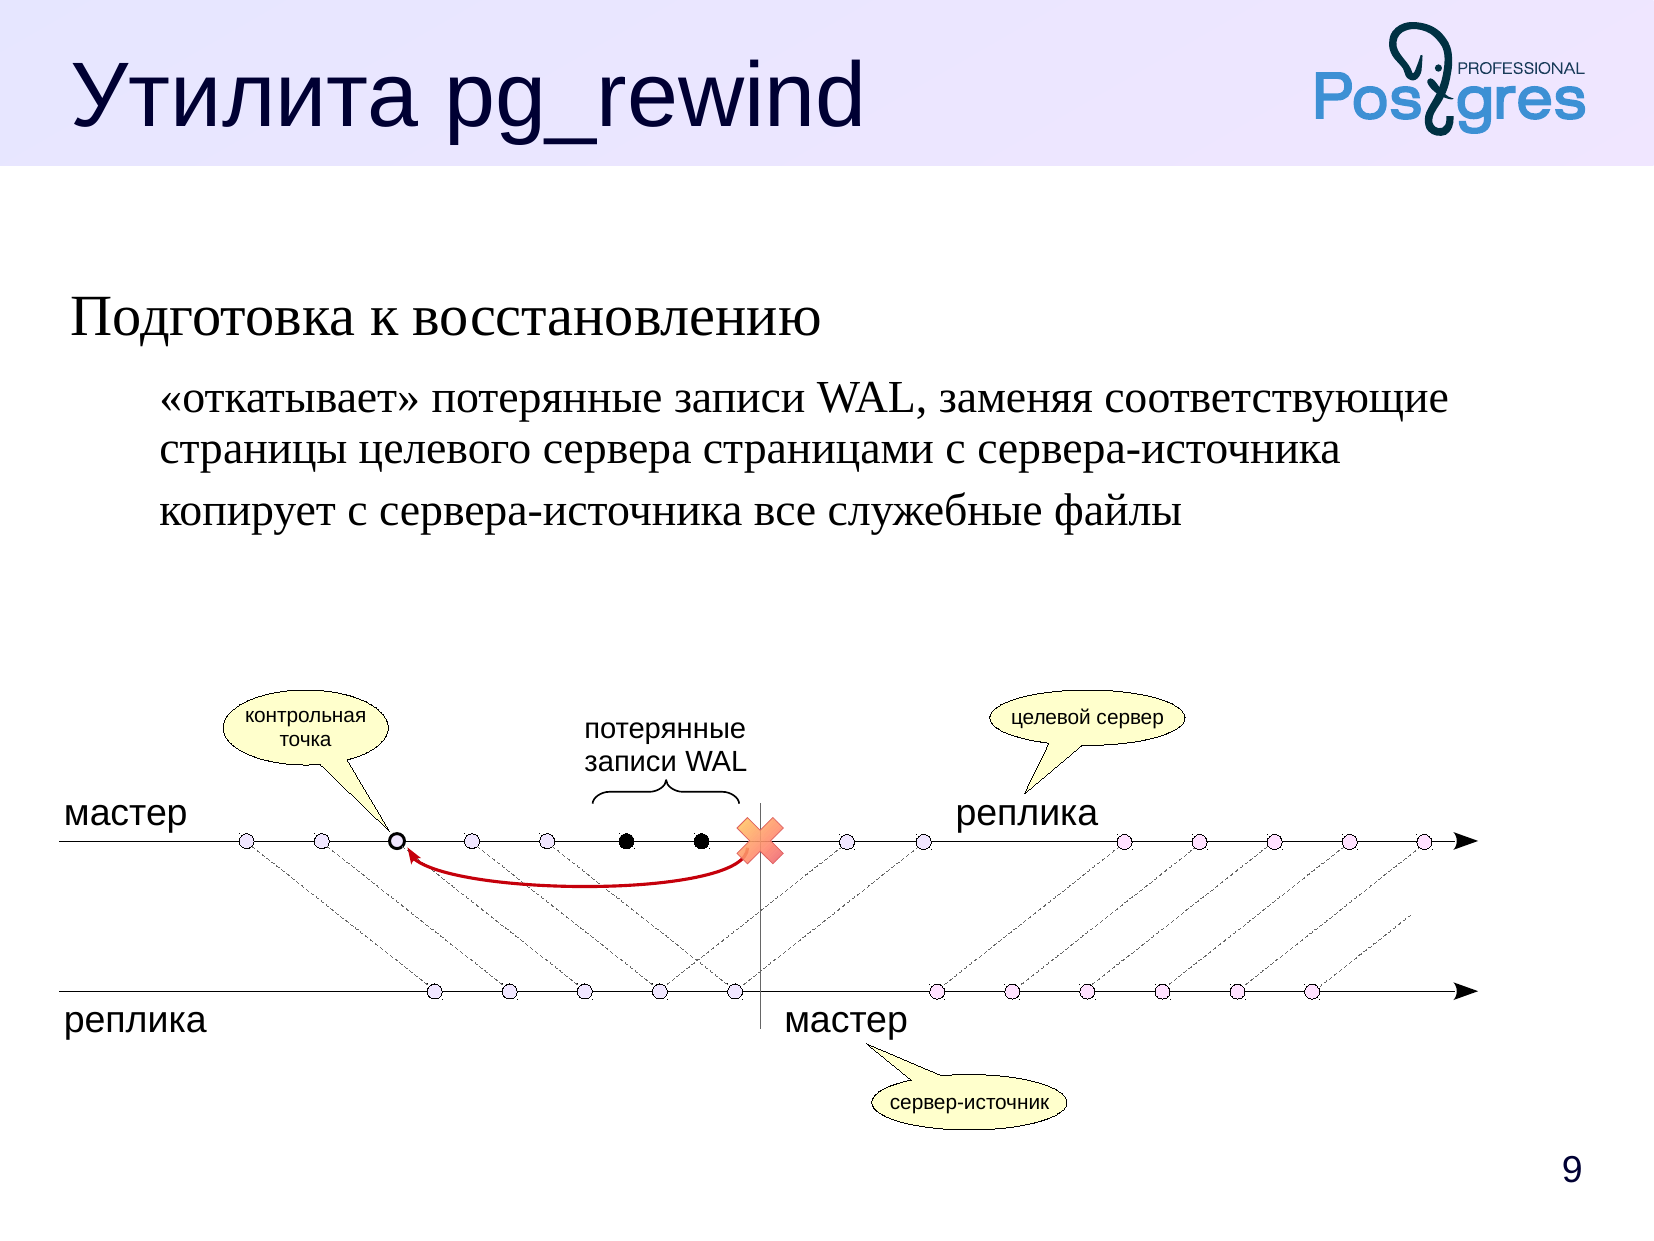

# Утилита pg_rewind
Подготовка к восстановлению
«откатывает» потерянные записи WAL, заменяя соответствующие страницы целевого сервера страницами с сервера-источника
копирует с сервера-источника все служебные файлы
контрольная
точка
целевой сервер
потерянные
записи WAL
мастер
реплика
реплика
мастер
сервер-источник